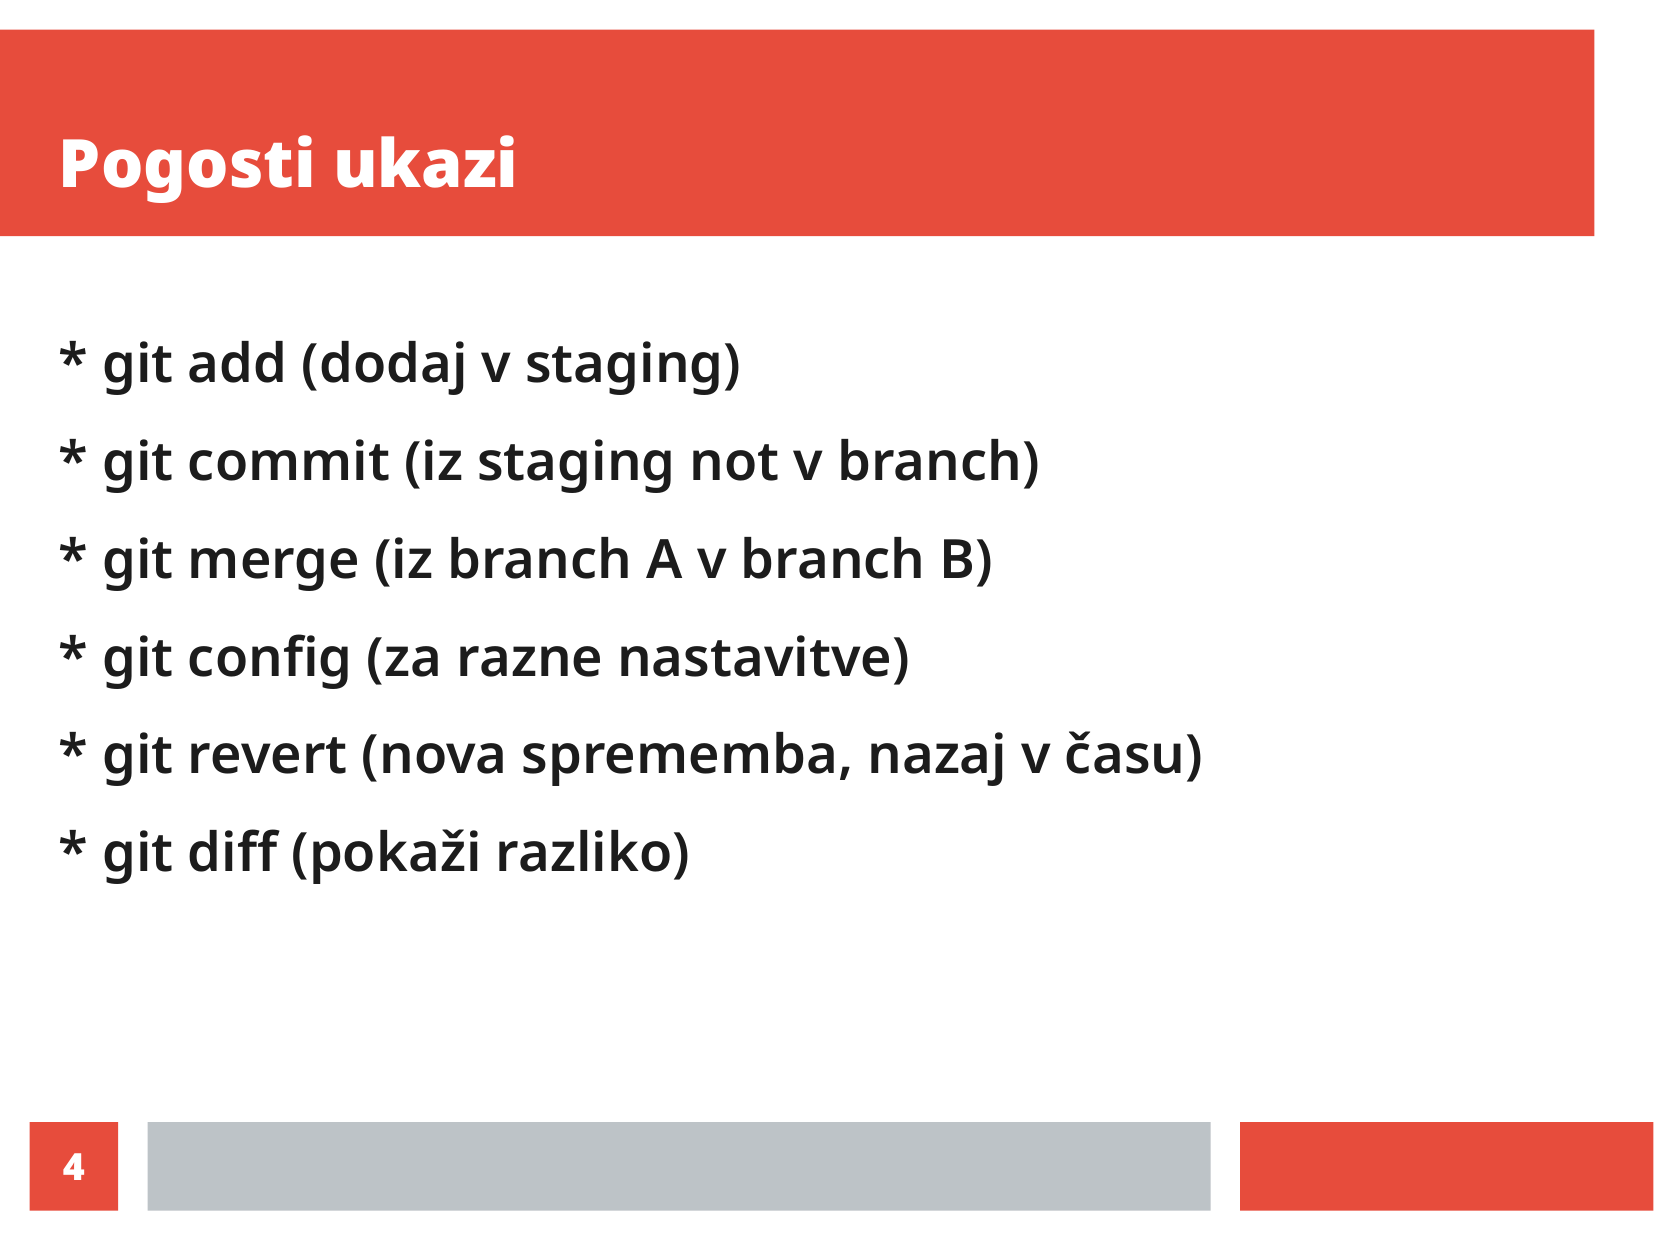

# Pogosti ukazi
* git add (dodaj v staging)
* git commit (iz staging not v branch)
* git merge (iz branch A v branch B)
* git config (za razne nastavitve)
* git revert (nova sprememba, nazaj v času)
* git diff (pokaži razliko)
4